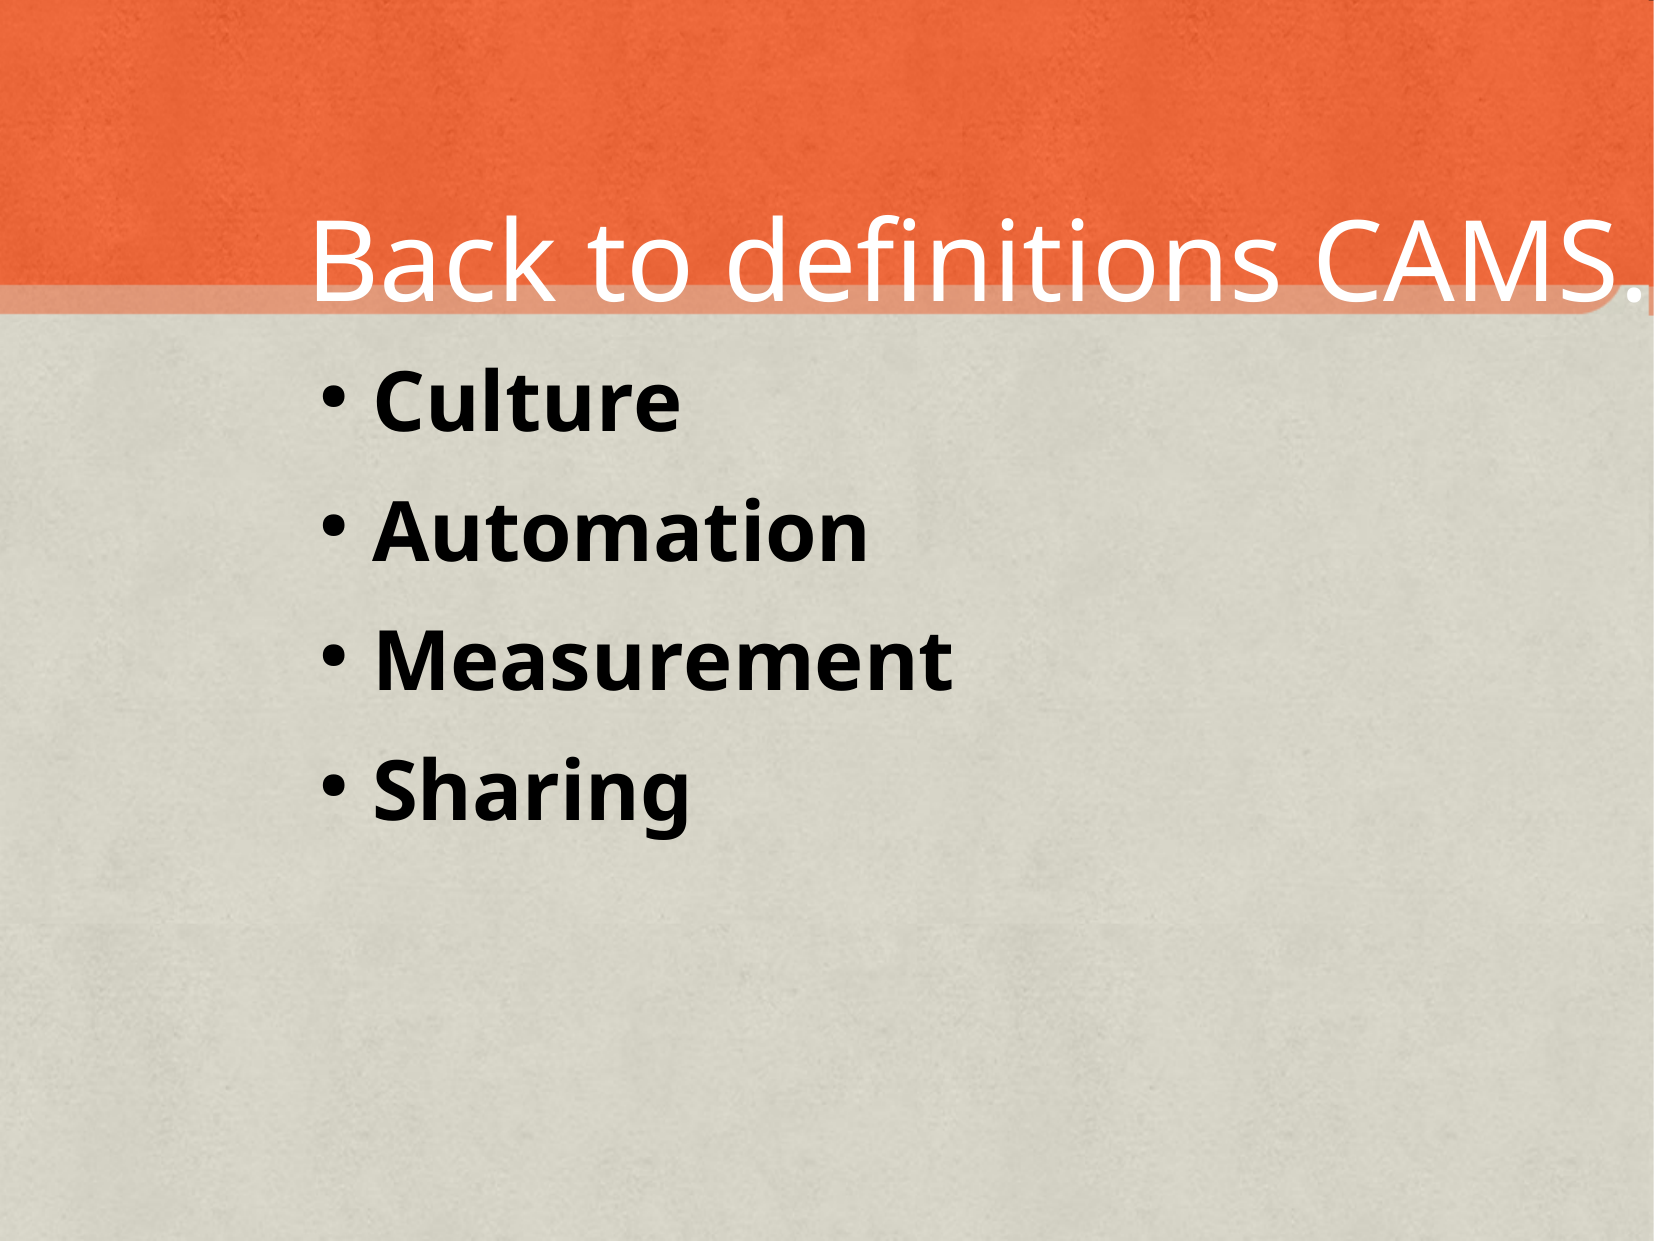

# Back to definitions CAMS...
Culture
Automation
Measurement
Sharing